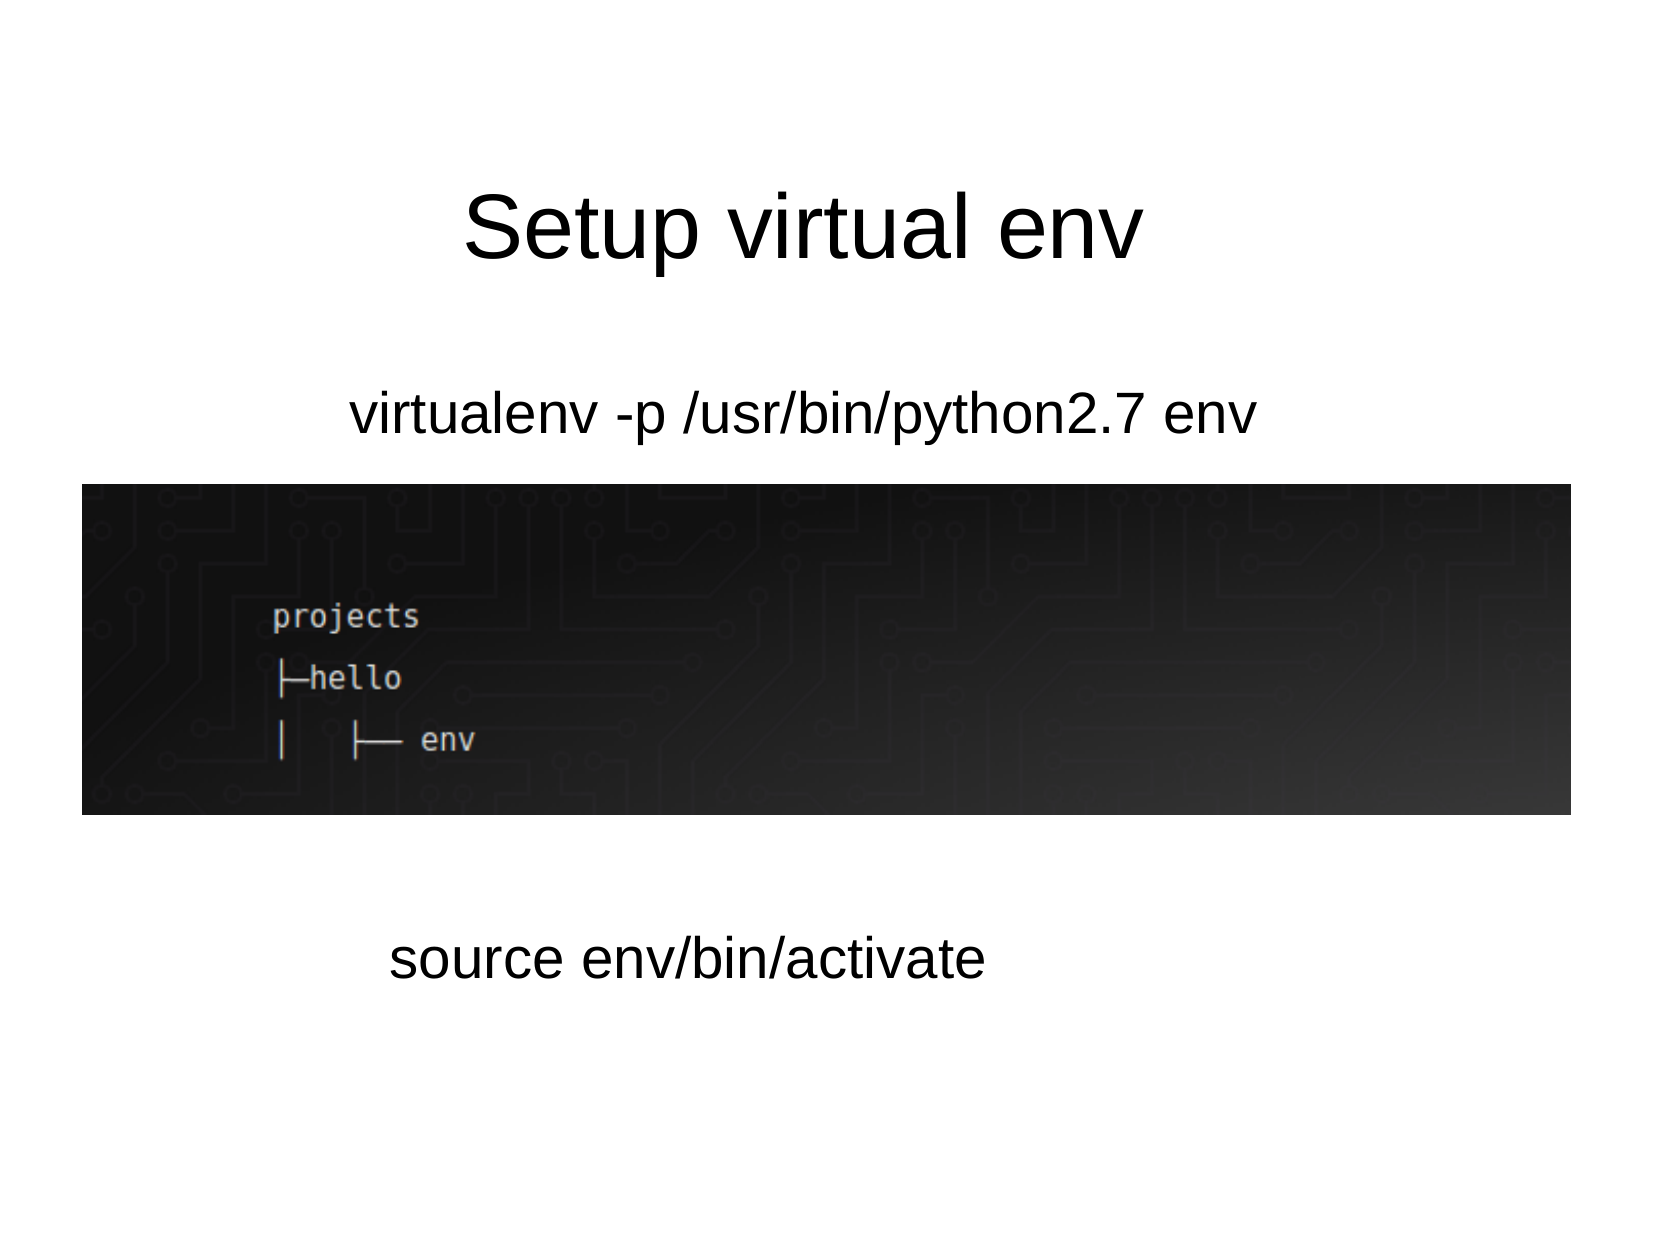

# Setup virtual env virtualenv -p /usr/bin/python2.7 env
source env/bin/activate